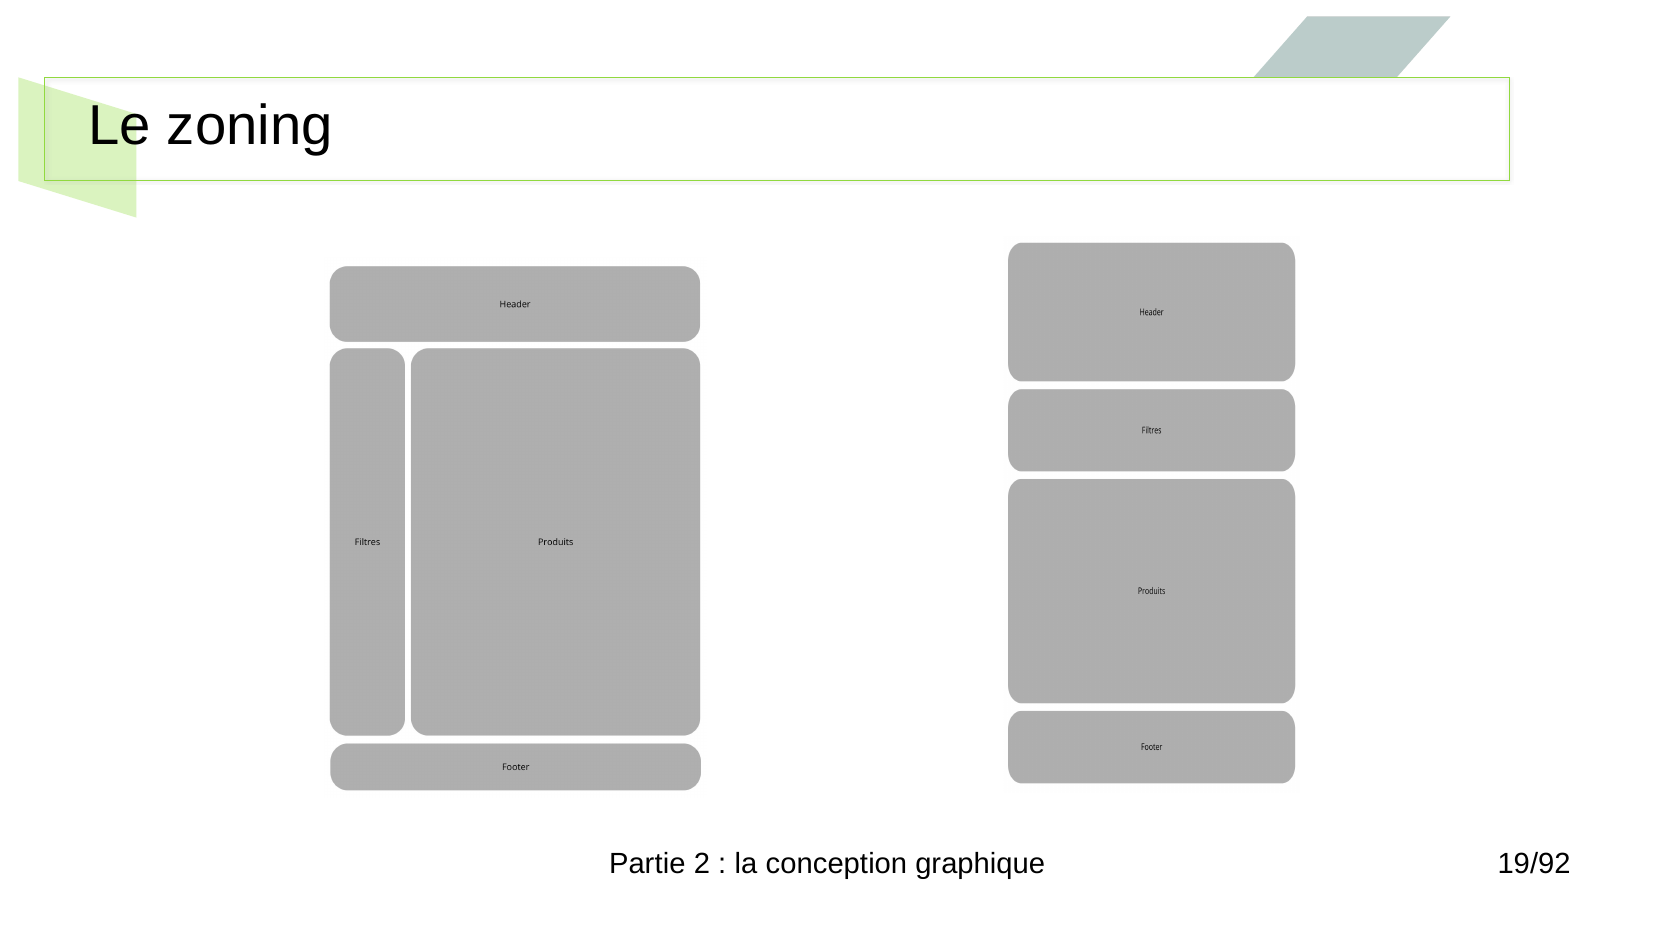

# Le zoning
Partie 2 : la conception graphique
19